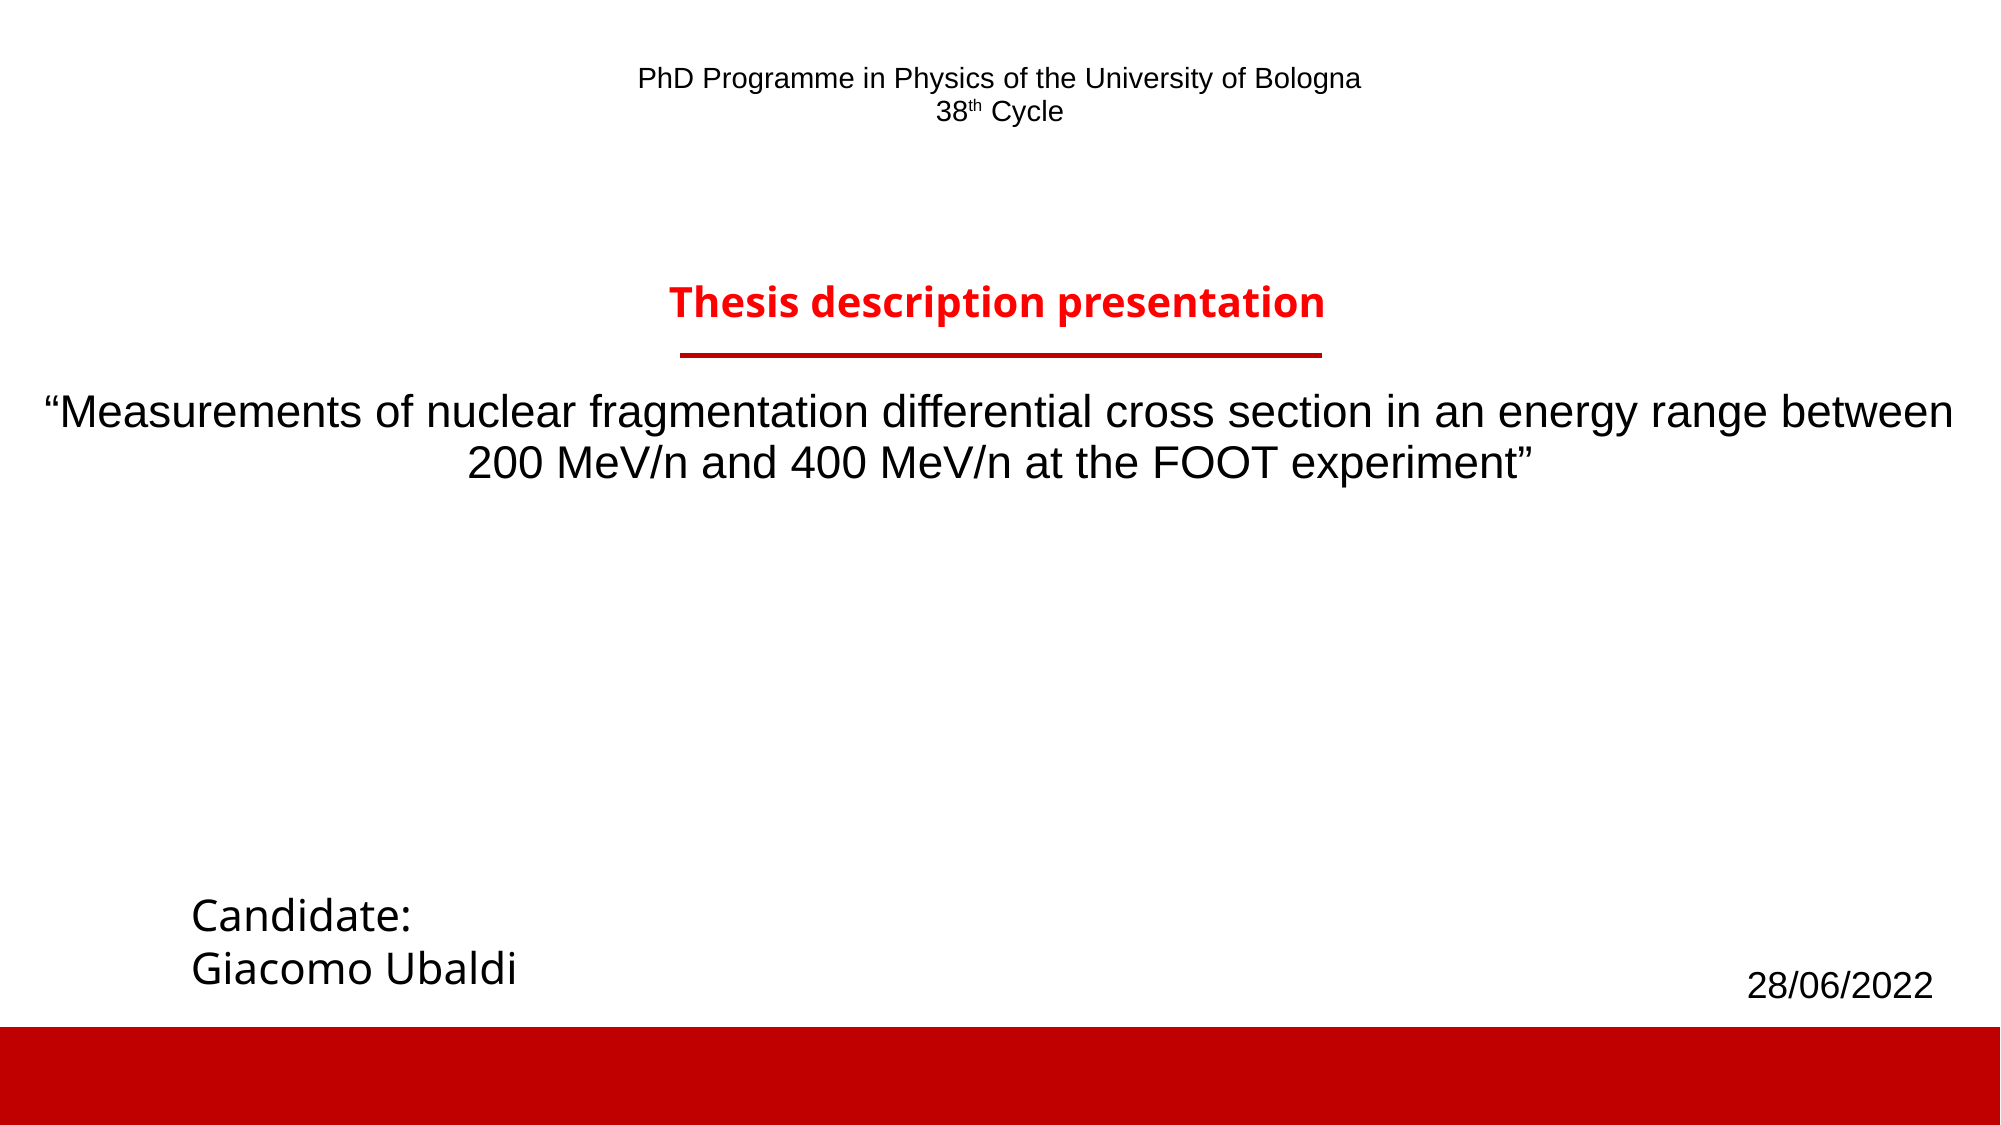

PhD Programme in Physics of the University of Bologna
38th Cycle
Thesis description presentation
“Measurements of nuclear fragmentation differential cross section in an energy range between 200 MeV/n and 400 MeV/n at the FOOT experiment”
Candidate: Giacomo Ubaldi
28/06/2022